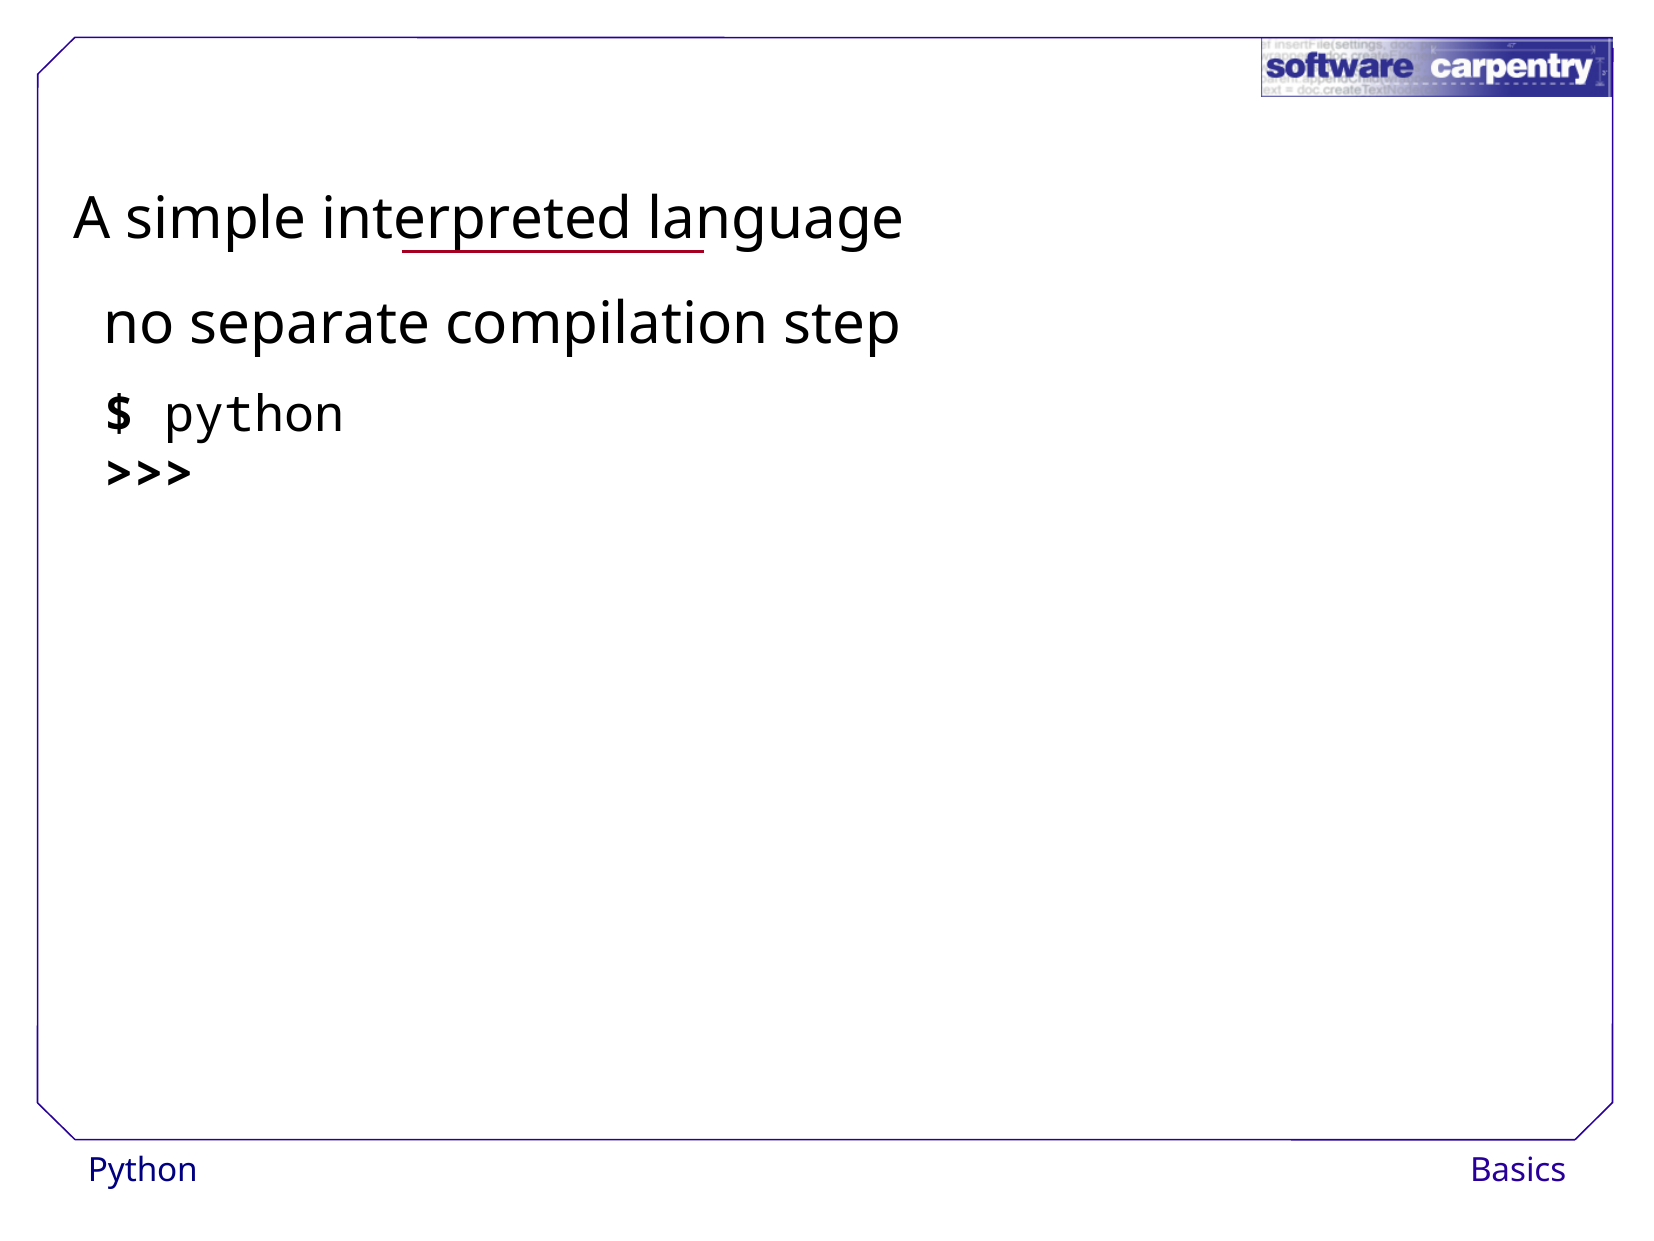

A simple interpreted language
 no separate compilation step
$ python
>>>